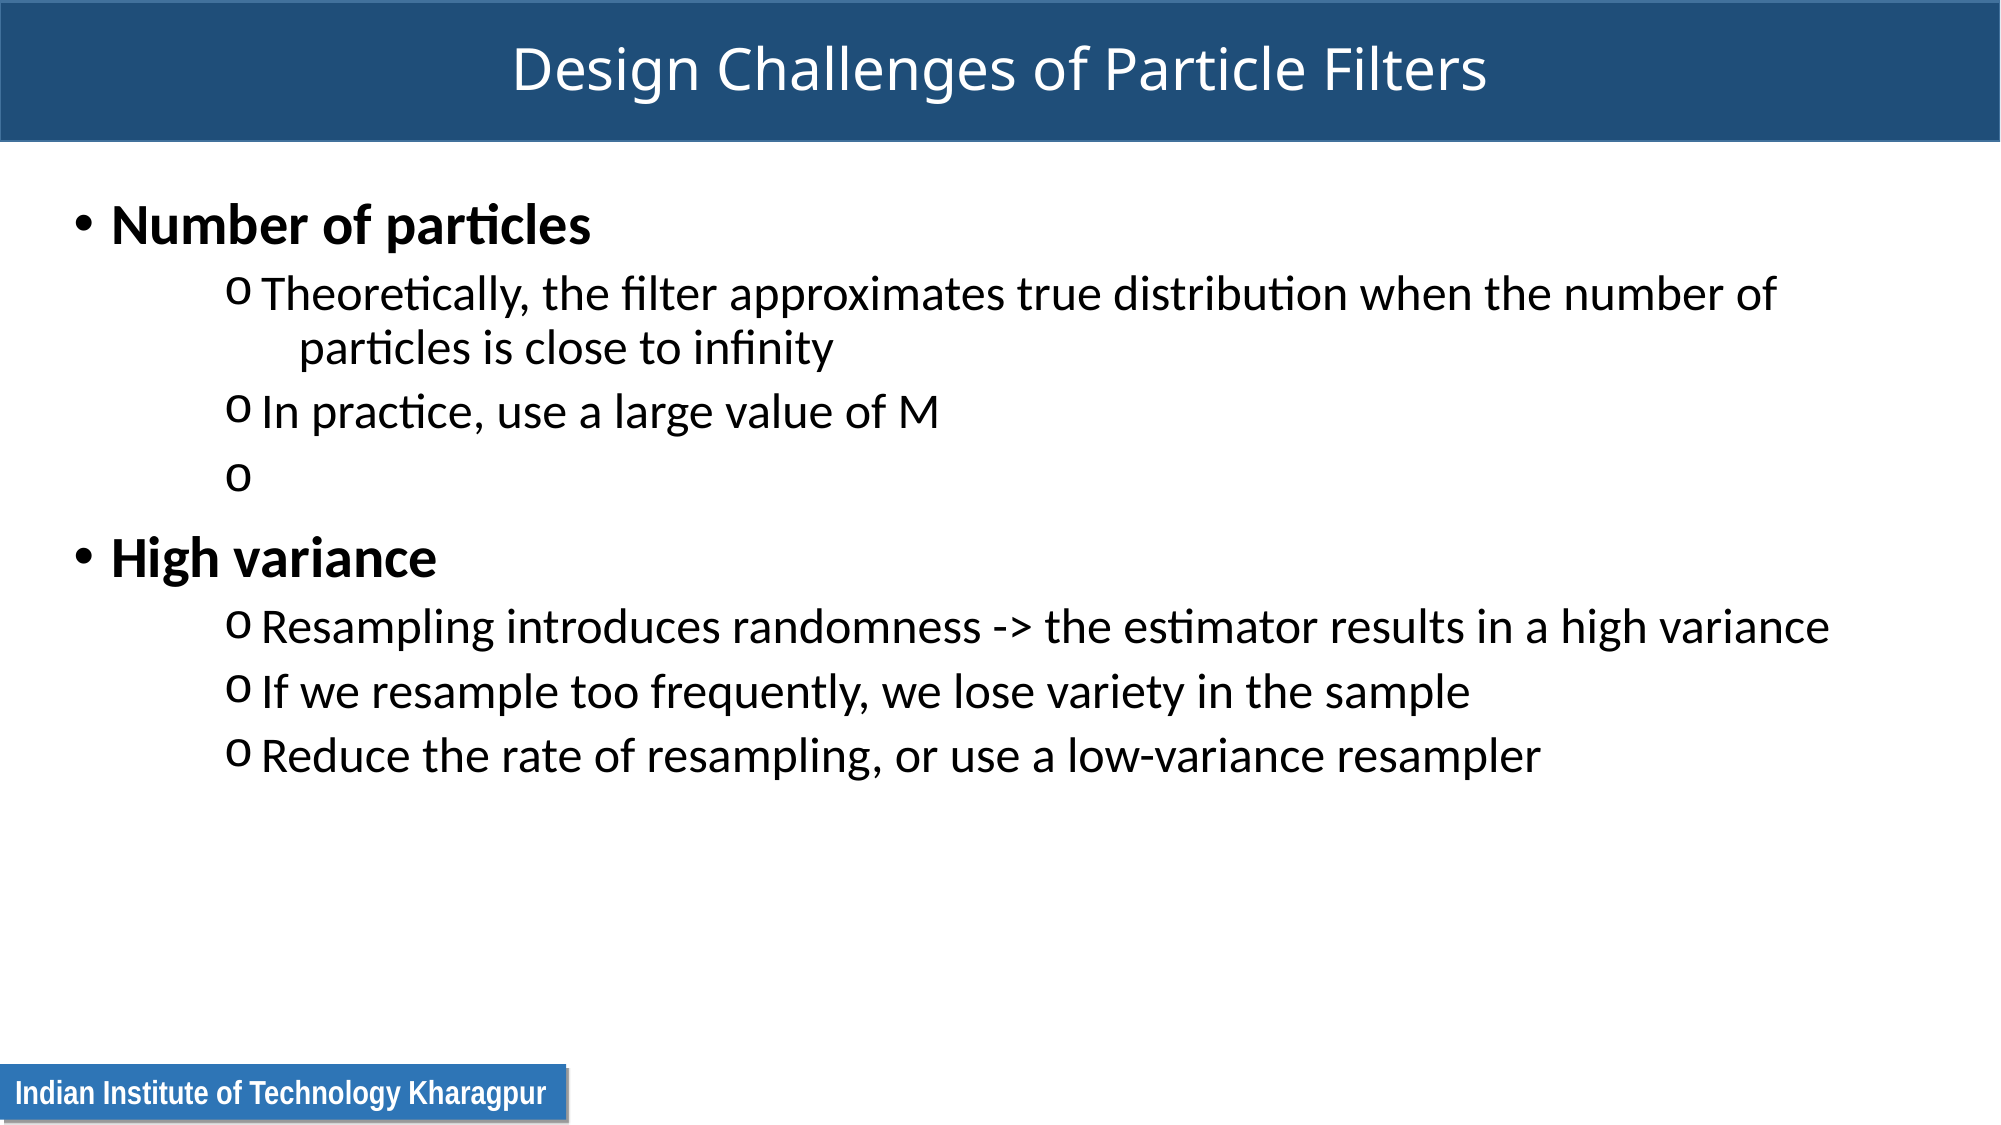

Design Challenges of Particle Filters
# Number of particles
Theoretically, the filter approximates true distribution when the number of particles is close to infinity
In practice, use a large value of M
High variance
Resampling introduces randomness -> the estimator results in a high variance
If we resample too frequently, we lose variety in the sample
Reduce the rate of resampling, or use a low-variance resampler